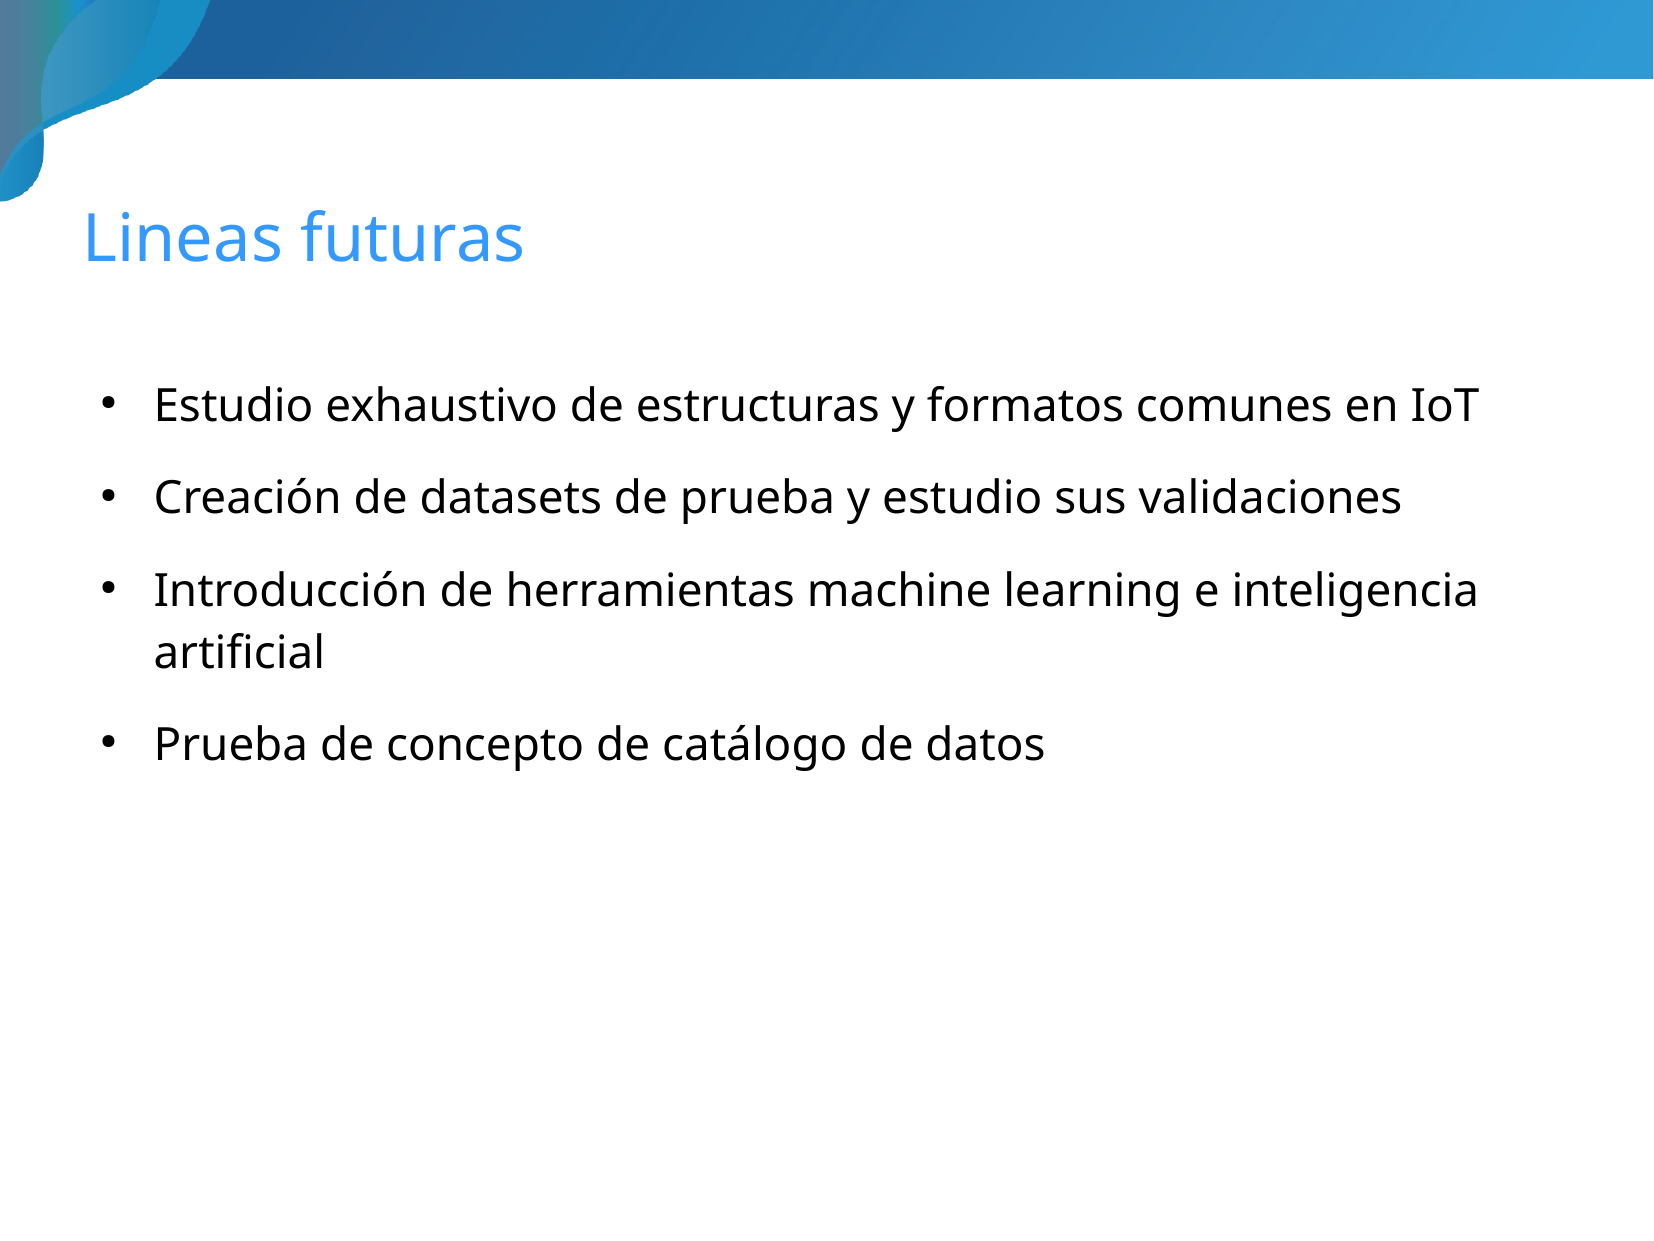

# Lineas futuras
Estudio exhaustivo de estructuras y formatos comunes en IoT
Creación de datasets de prueba y estudio sus validaciones
Introducción de herramientas machine learning e inteligencia artificial
Prueba de concepto de catálogo de datos